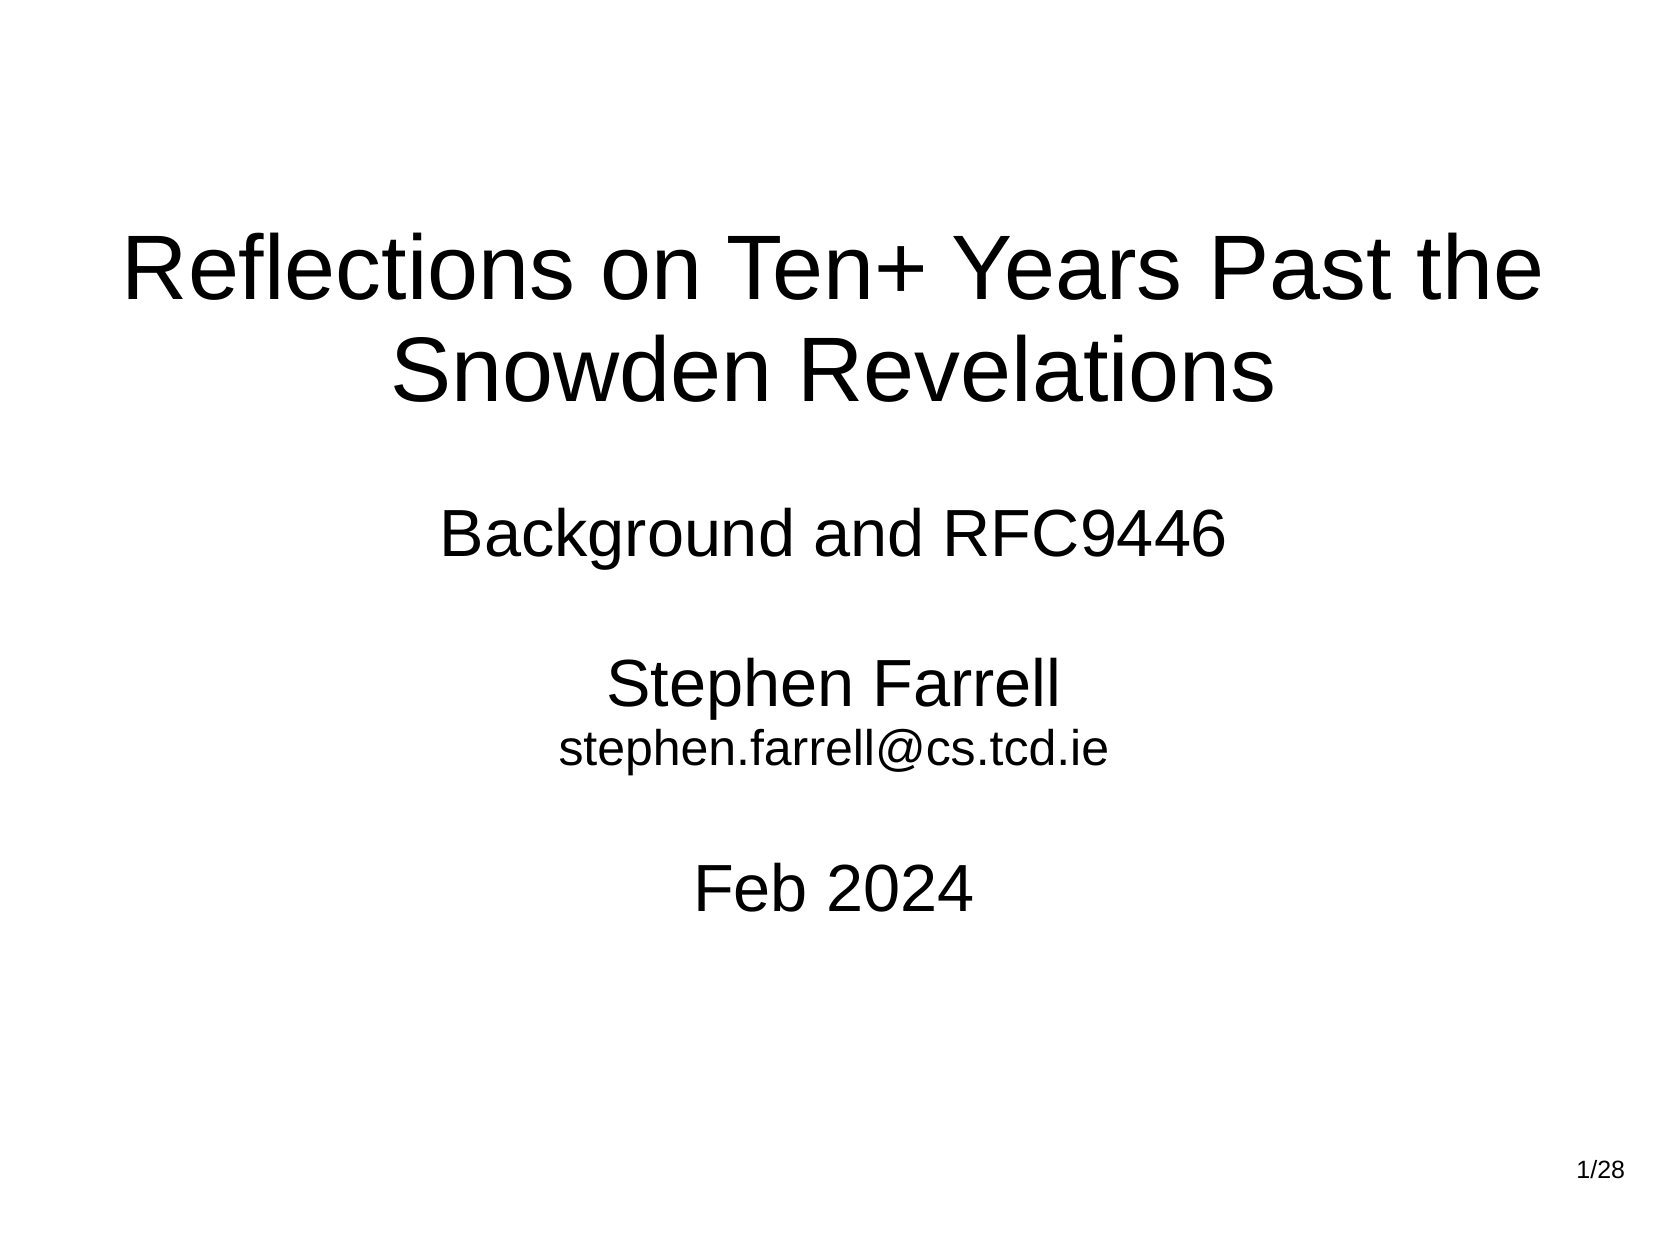

Reflections on Ten+ Years Past the Snowden Revelations
Background and RFC9446
Stephen Farrell
stephen.farrell@cs.tcd.ie
Feb 2024